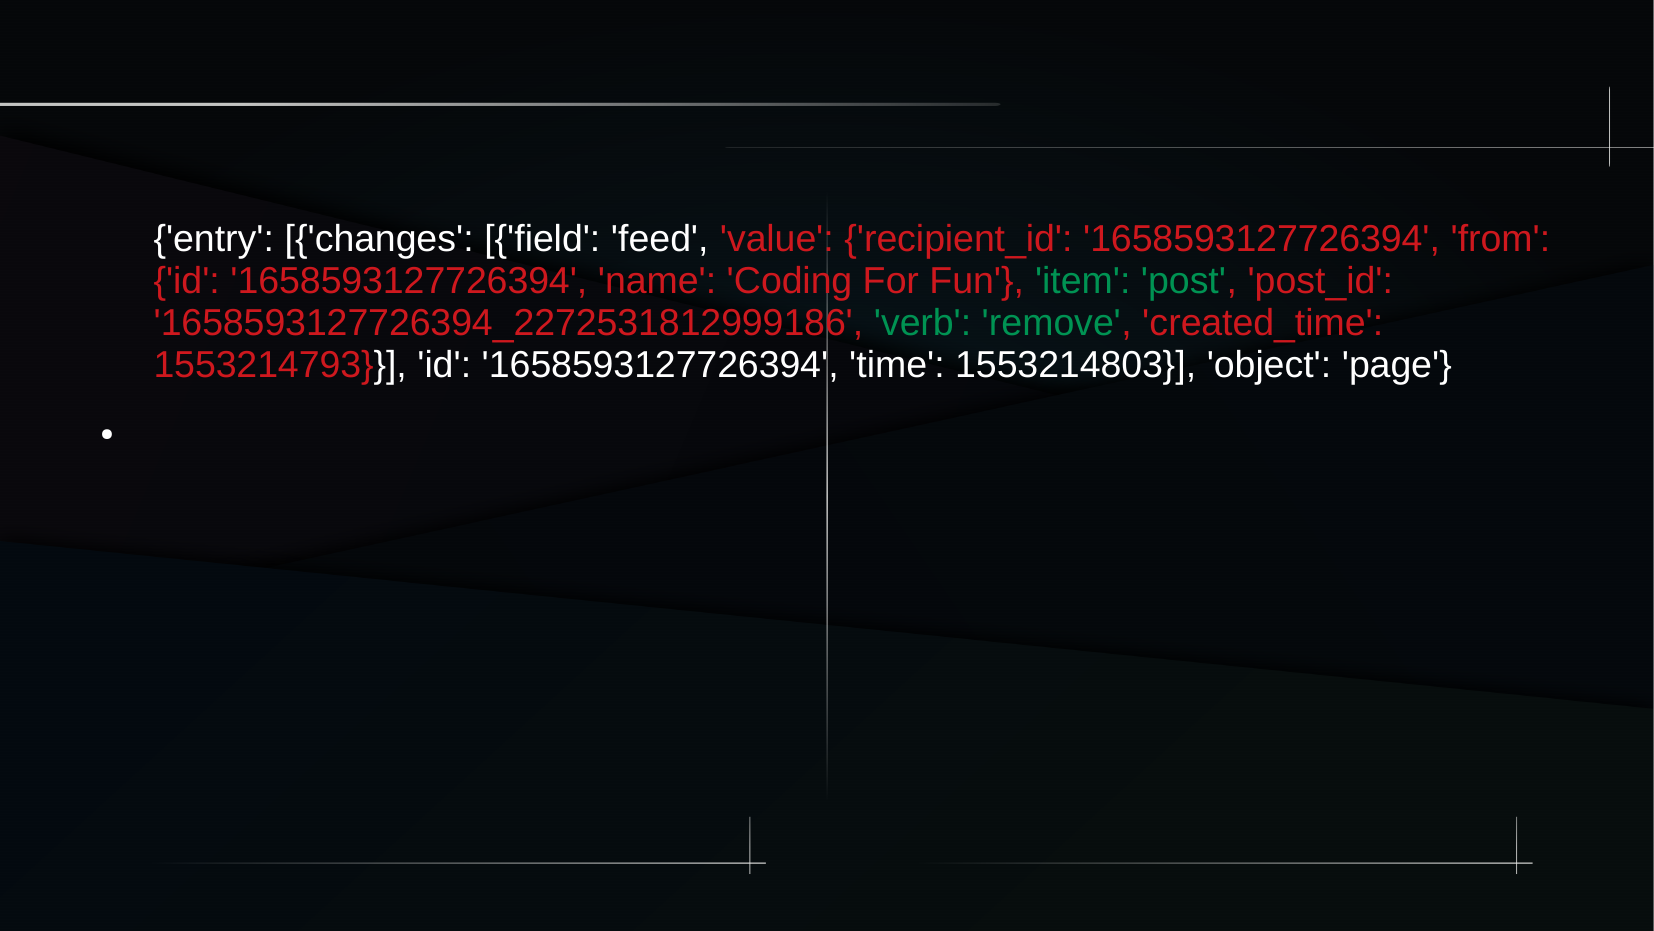

#
{'entry': [{'changes': [{'field': 'feed', 'value': {'recipient_id': '1658593127726394', 'from': {'id': '1658593127726394', 'name': 'Coding For Fun'}, 'item': 'post', 'post_id': '1658593127726394_2272531812999186', 'verb': 'remove', 'created_time': 1553214793}}], 'id': '1658593127726394', 'time': 1553214803}], 'object': 'page'}